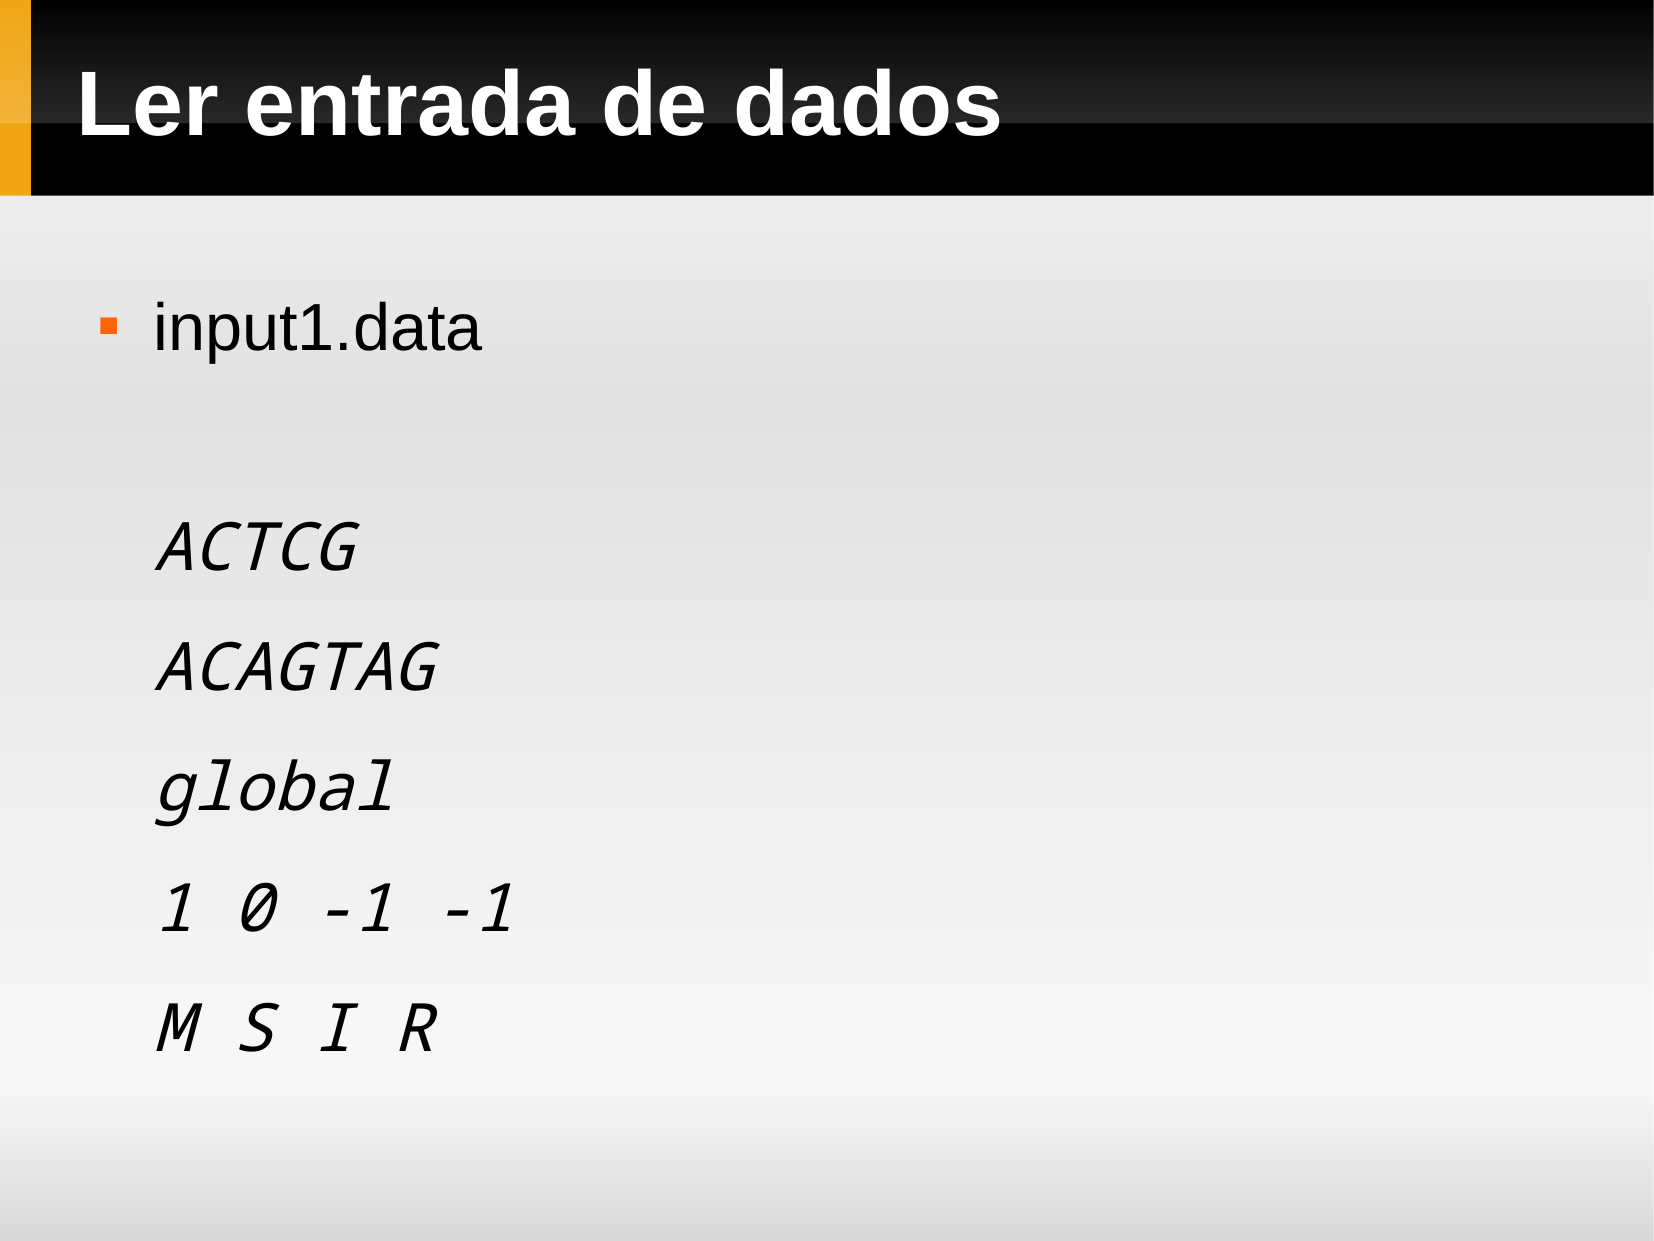

# Ler entrada de dados
input1.data
ACTCG
ACAGTAG
global
1 0 -1 -1
M S I R